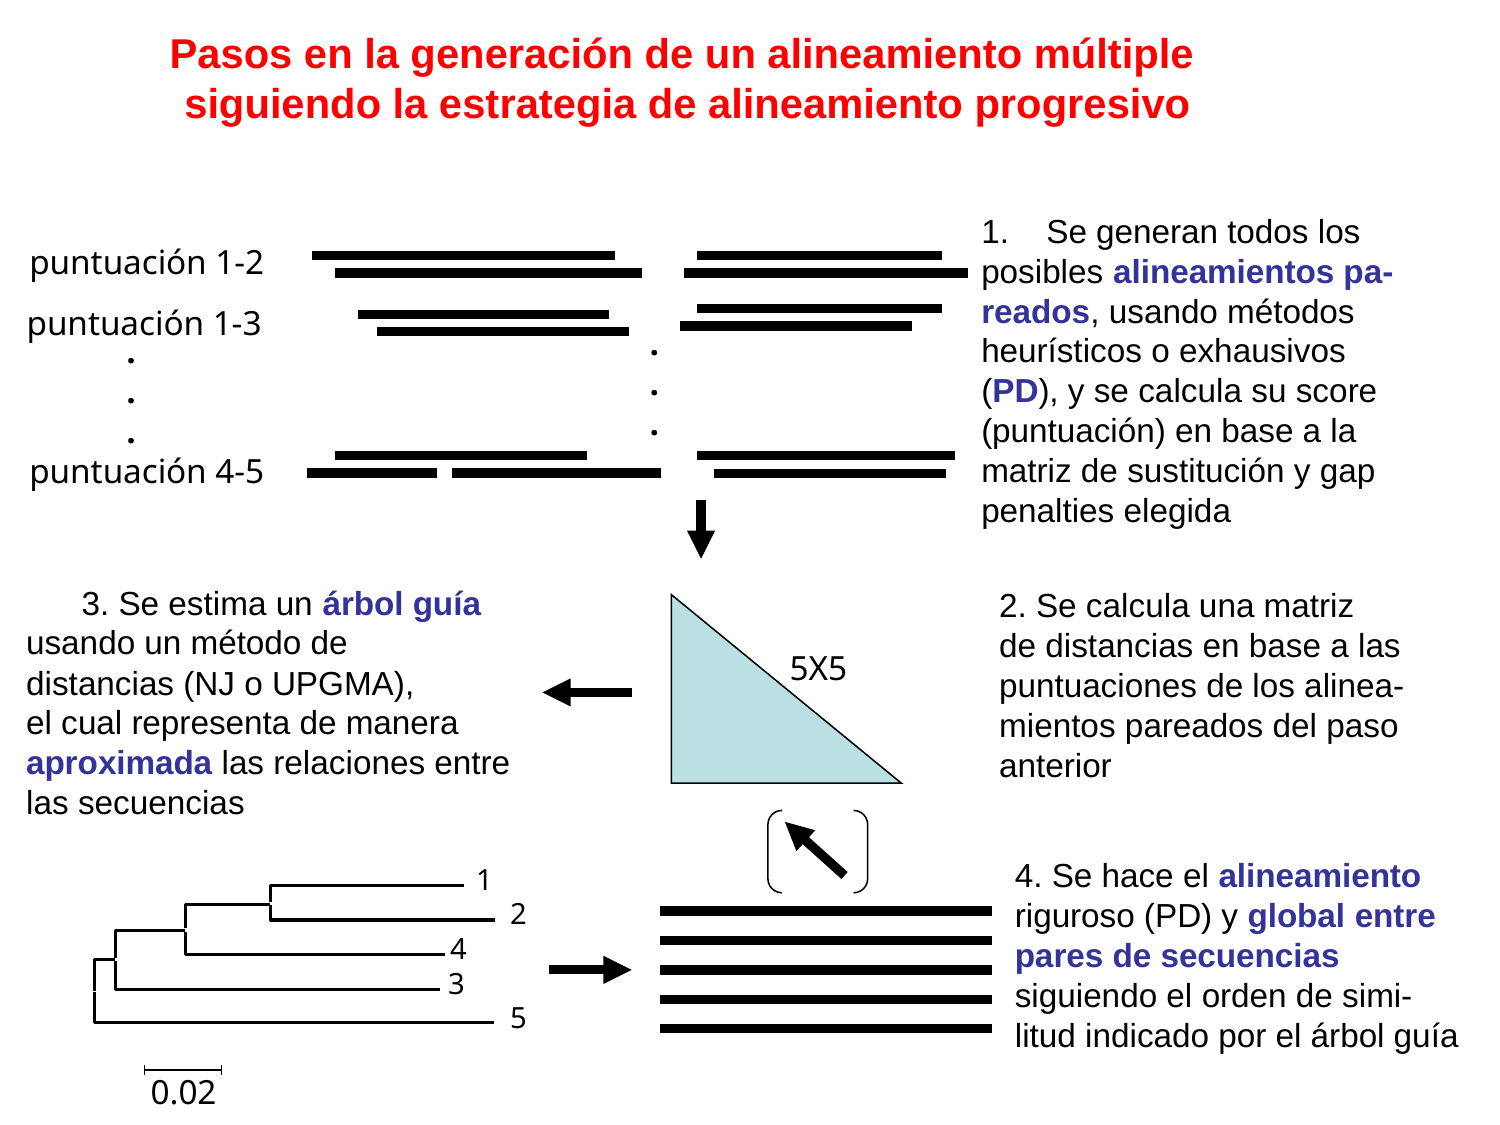

Pasos en la generación de un alineamiento múltiple
siguiendo la estrategia de alineamiento progresivo
 Se generan todos los
posibles alineamientos pa-
reados, usando métodos
heurísticos o exhausivos
(PD), y se calcula su score
(puntuación) en base a la
matriz de sustitución y gap
penalties elegida
puntuación 1-2
puntuación 1-3
.
.
.
.
.
.
puntuación 4-5
2. Se calcula una matriz
de distancias en base a las
puntuaciones de los alinea-
mientos pareados del paso
anterior
5X5
3. Se estima un árbol guía
usando un método de
distancias (NJ o UPGMA),
el cual representa de manera
aproximada las relaciones entre
las secuencias
 1
 2
 4
 3
 5
0.02
4. Se hace el alineamiento
riguroso (PD) y global entre
pares de secuencias
siguiendo el orden de simi-
litud indicado por el árbol guía